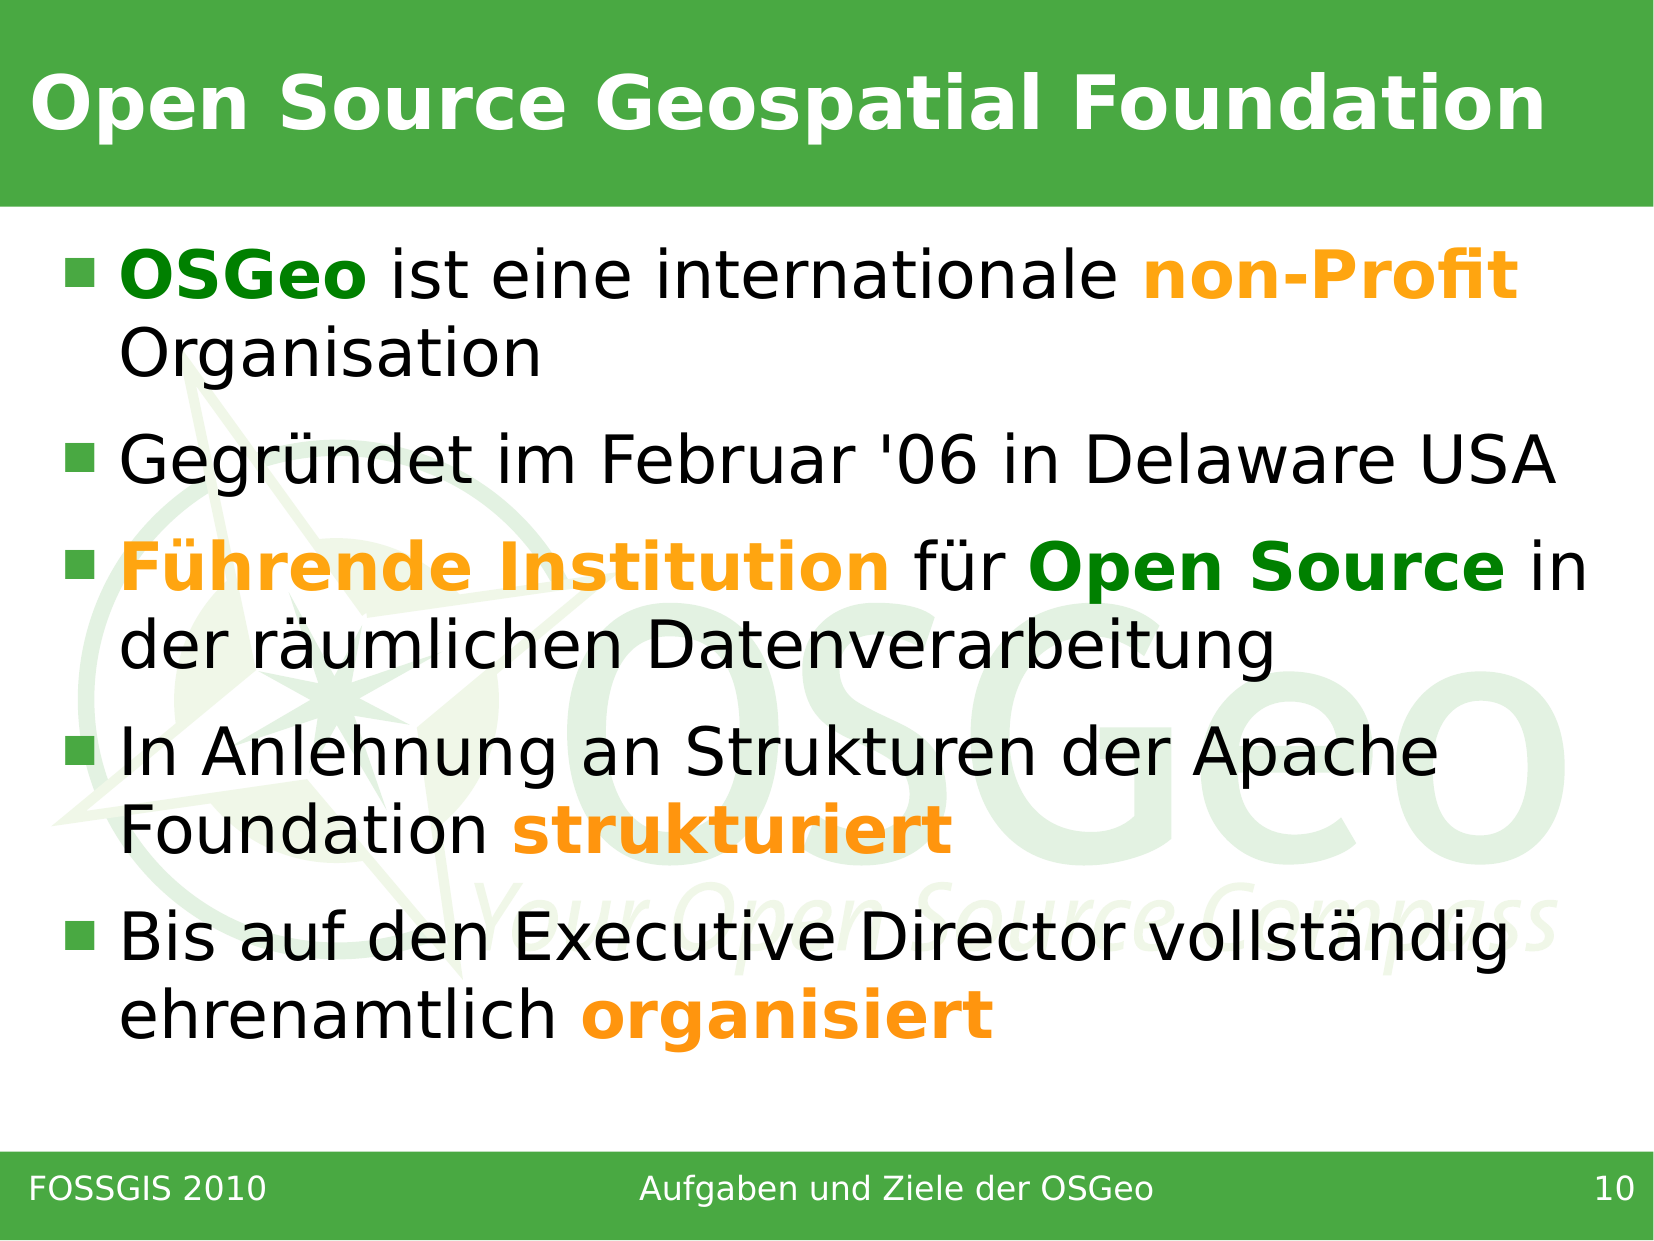

# Open Source Geospatial Foundation
OSGeo ist eine internationale non-Profit Organisation
Gegründet im Februar '06 in Delaware USA
Führende Institution für Open Source in der räumlichen Datenverarbeitung
In Anlehnung an Strukturen der Apache Foundation strukturiert
Bis auf den Executive Director vollständig ehrenamtlich organisiert
FOSSGIS 2010
Aufgaben und Ziele der OSGeo
10